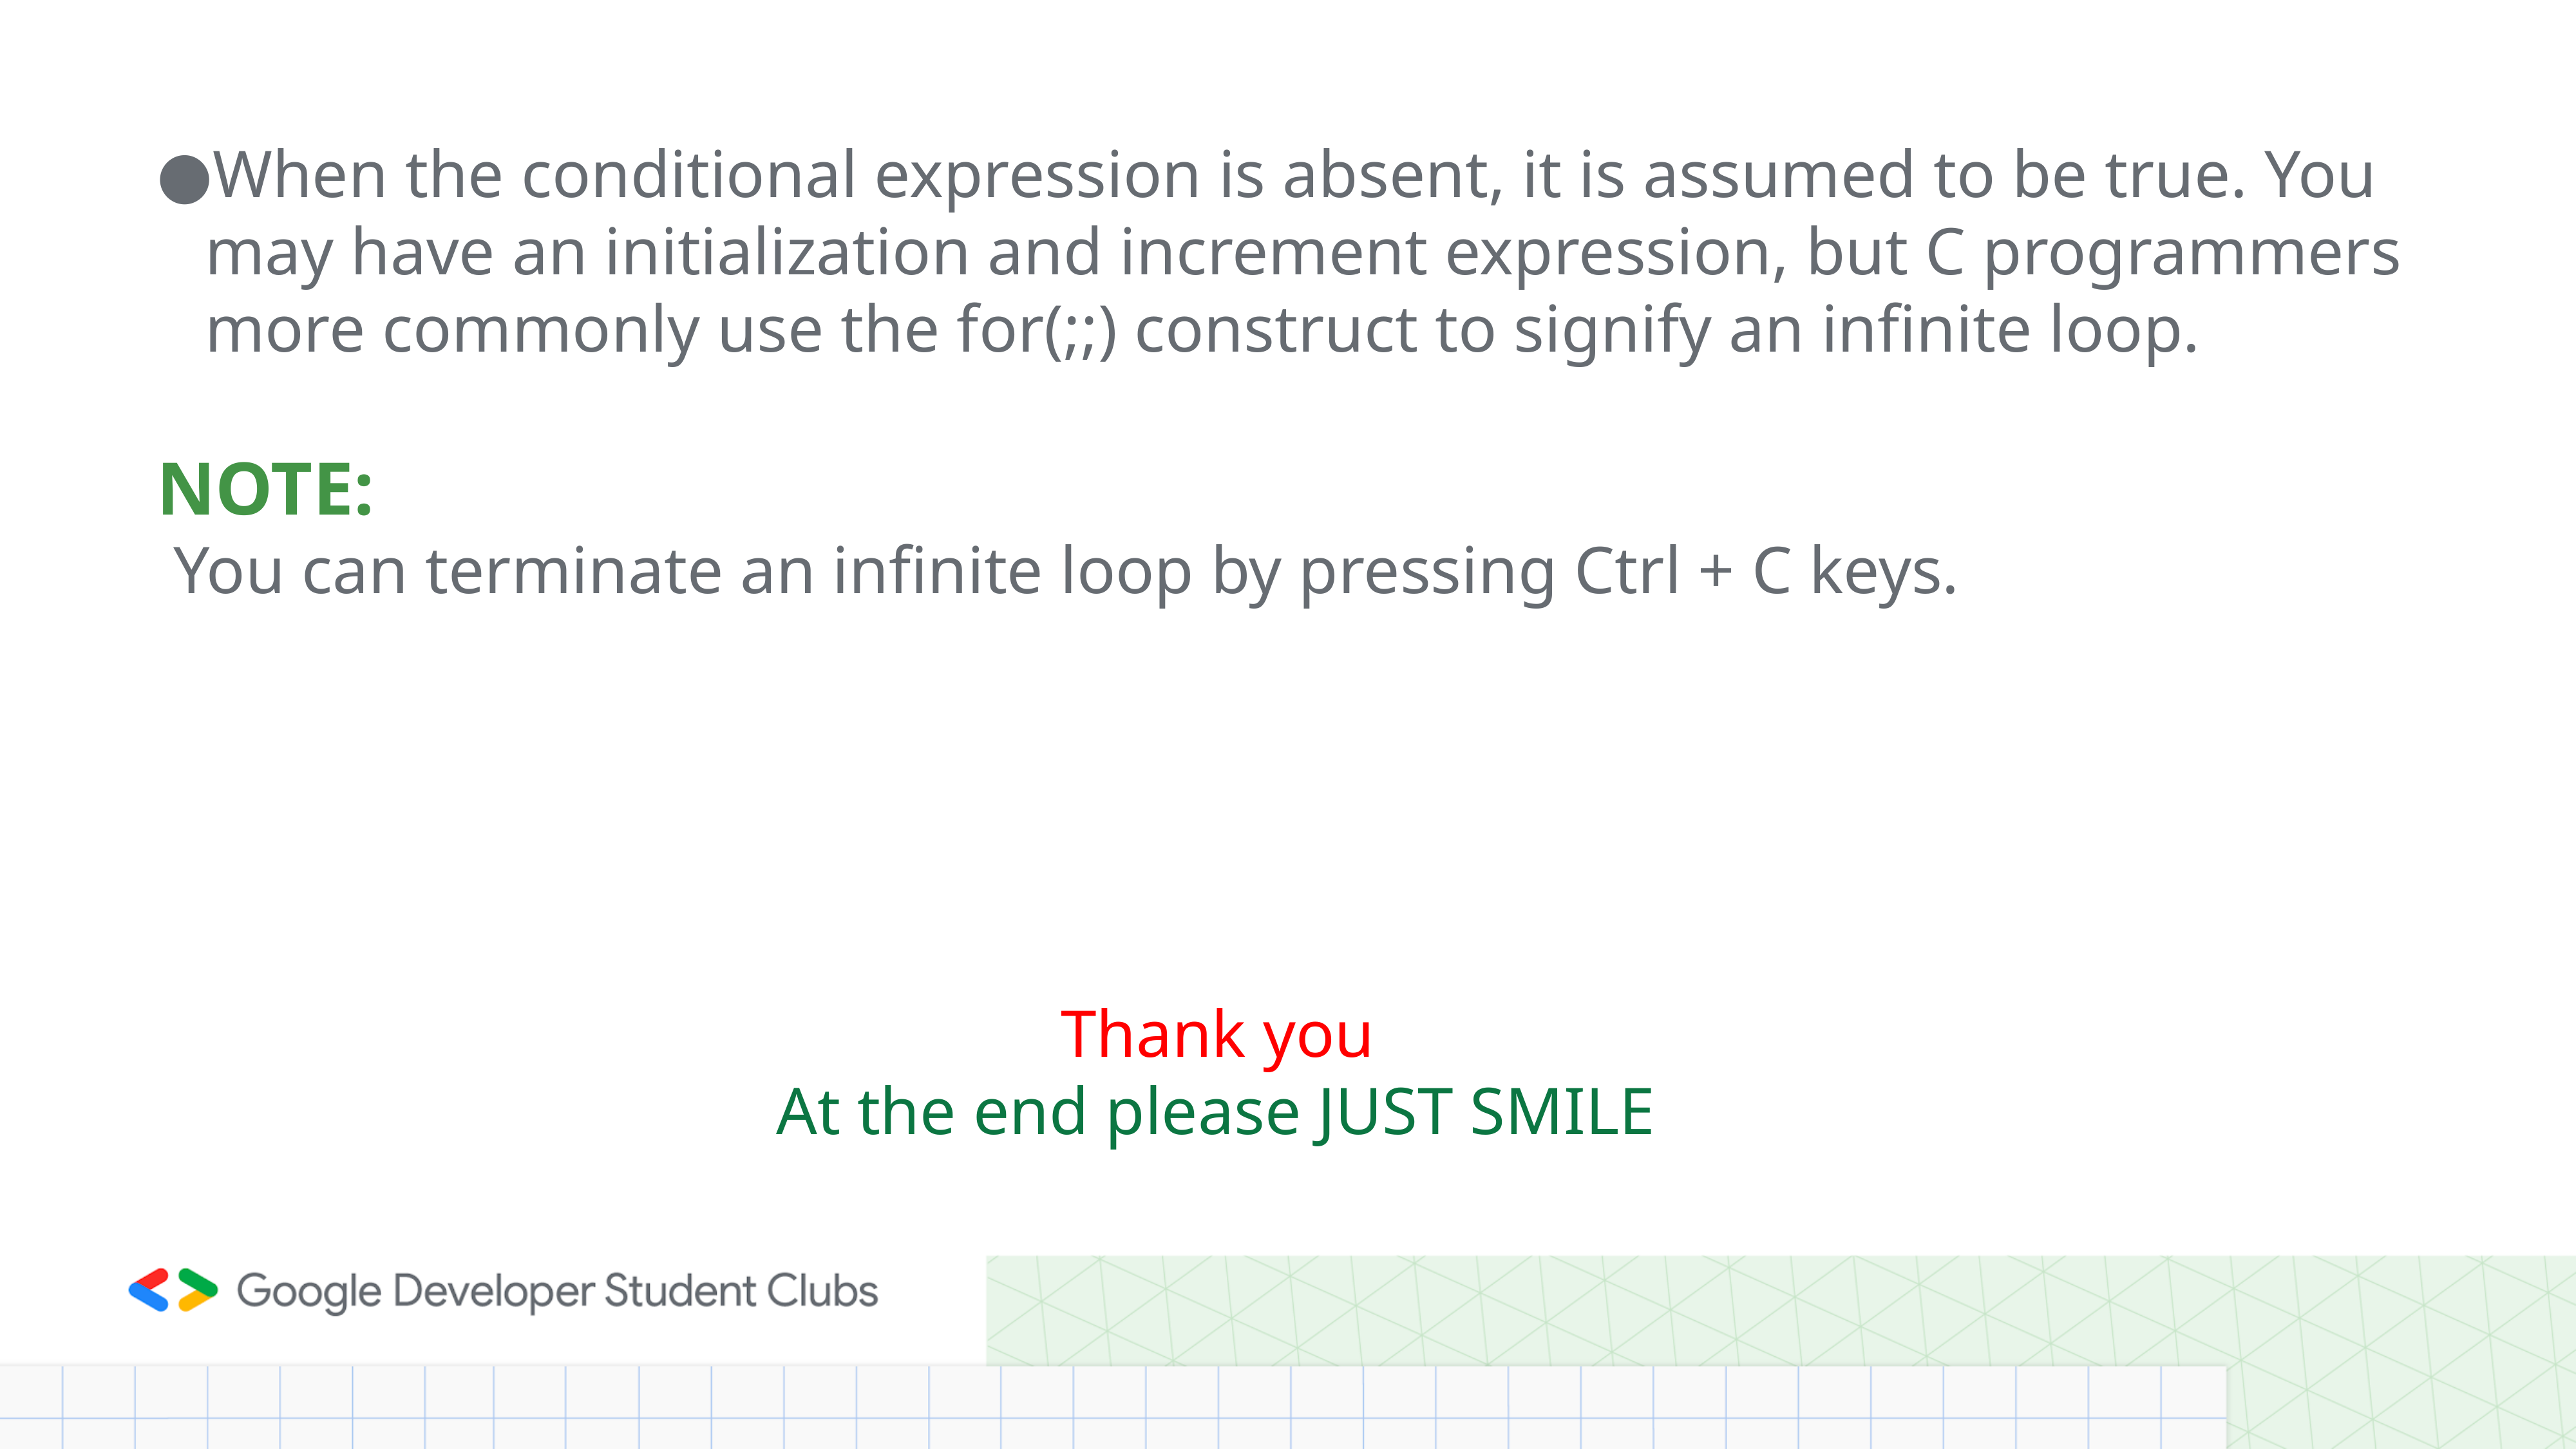

# When the conditional expression is absent, it is assumed to be true. You may have an initialization and increment expression, but C programmers more commonly use the for(;;) construct to signify an infinite loop.
NOTE:
 You can terminate an infinite loop by pressing Ctrl + C keys.
 Thank you
 At the end please JUST SMILE